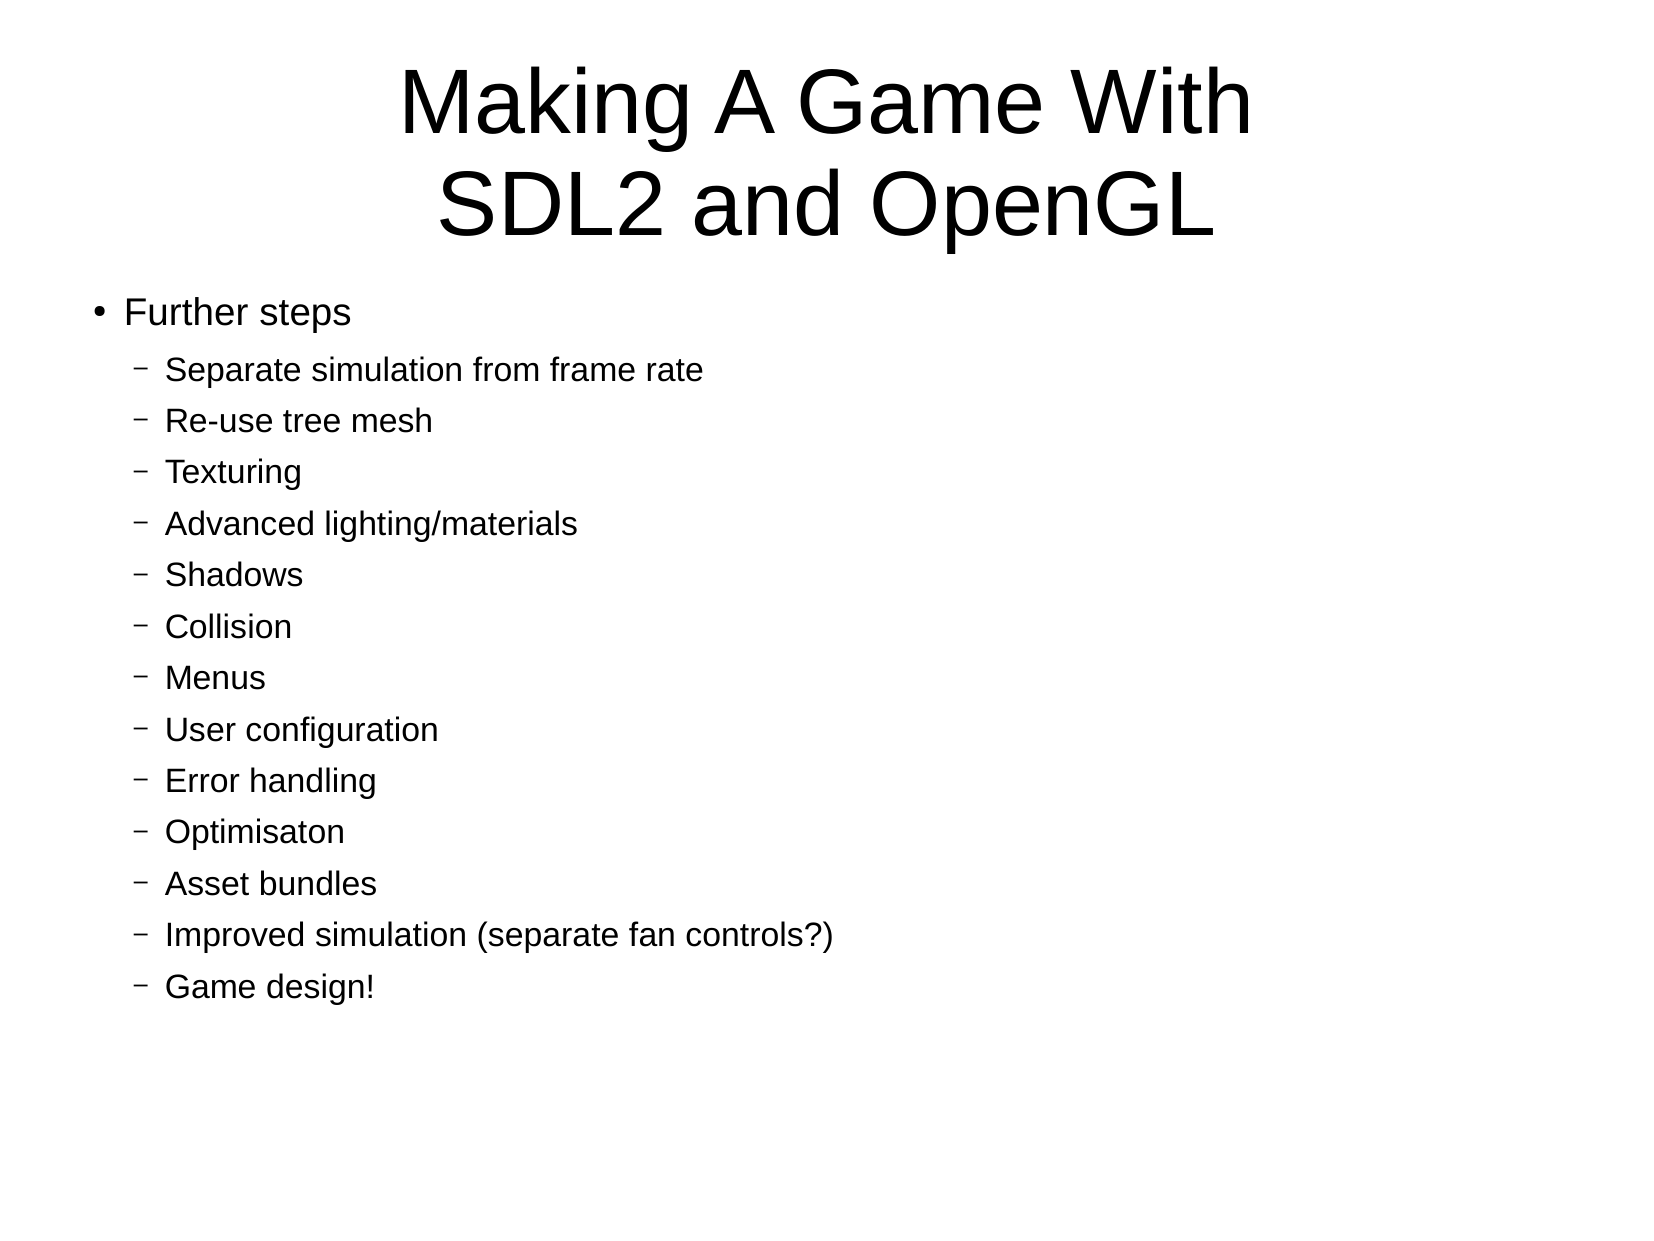

# Making A Game With SDL2 and OpenGL
Further steps
Separate simulation from frame rate
Re-use tree mesh
Texturing
Advanced lighting/materials
Shadows
Collision
Menus
User configuration
Error handling
Optimisaton
Asset bundles
Improved simulation (separate fan controls?)
Game design!